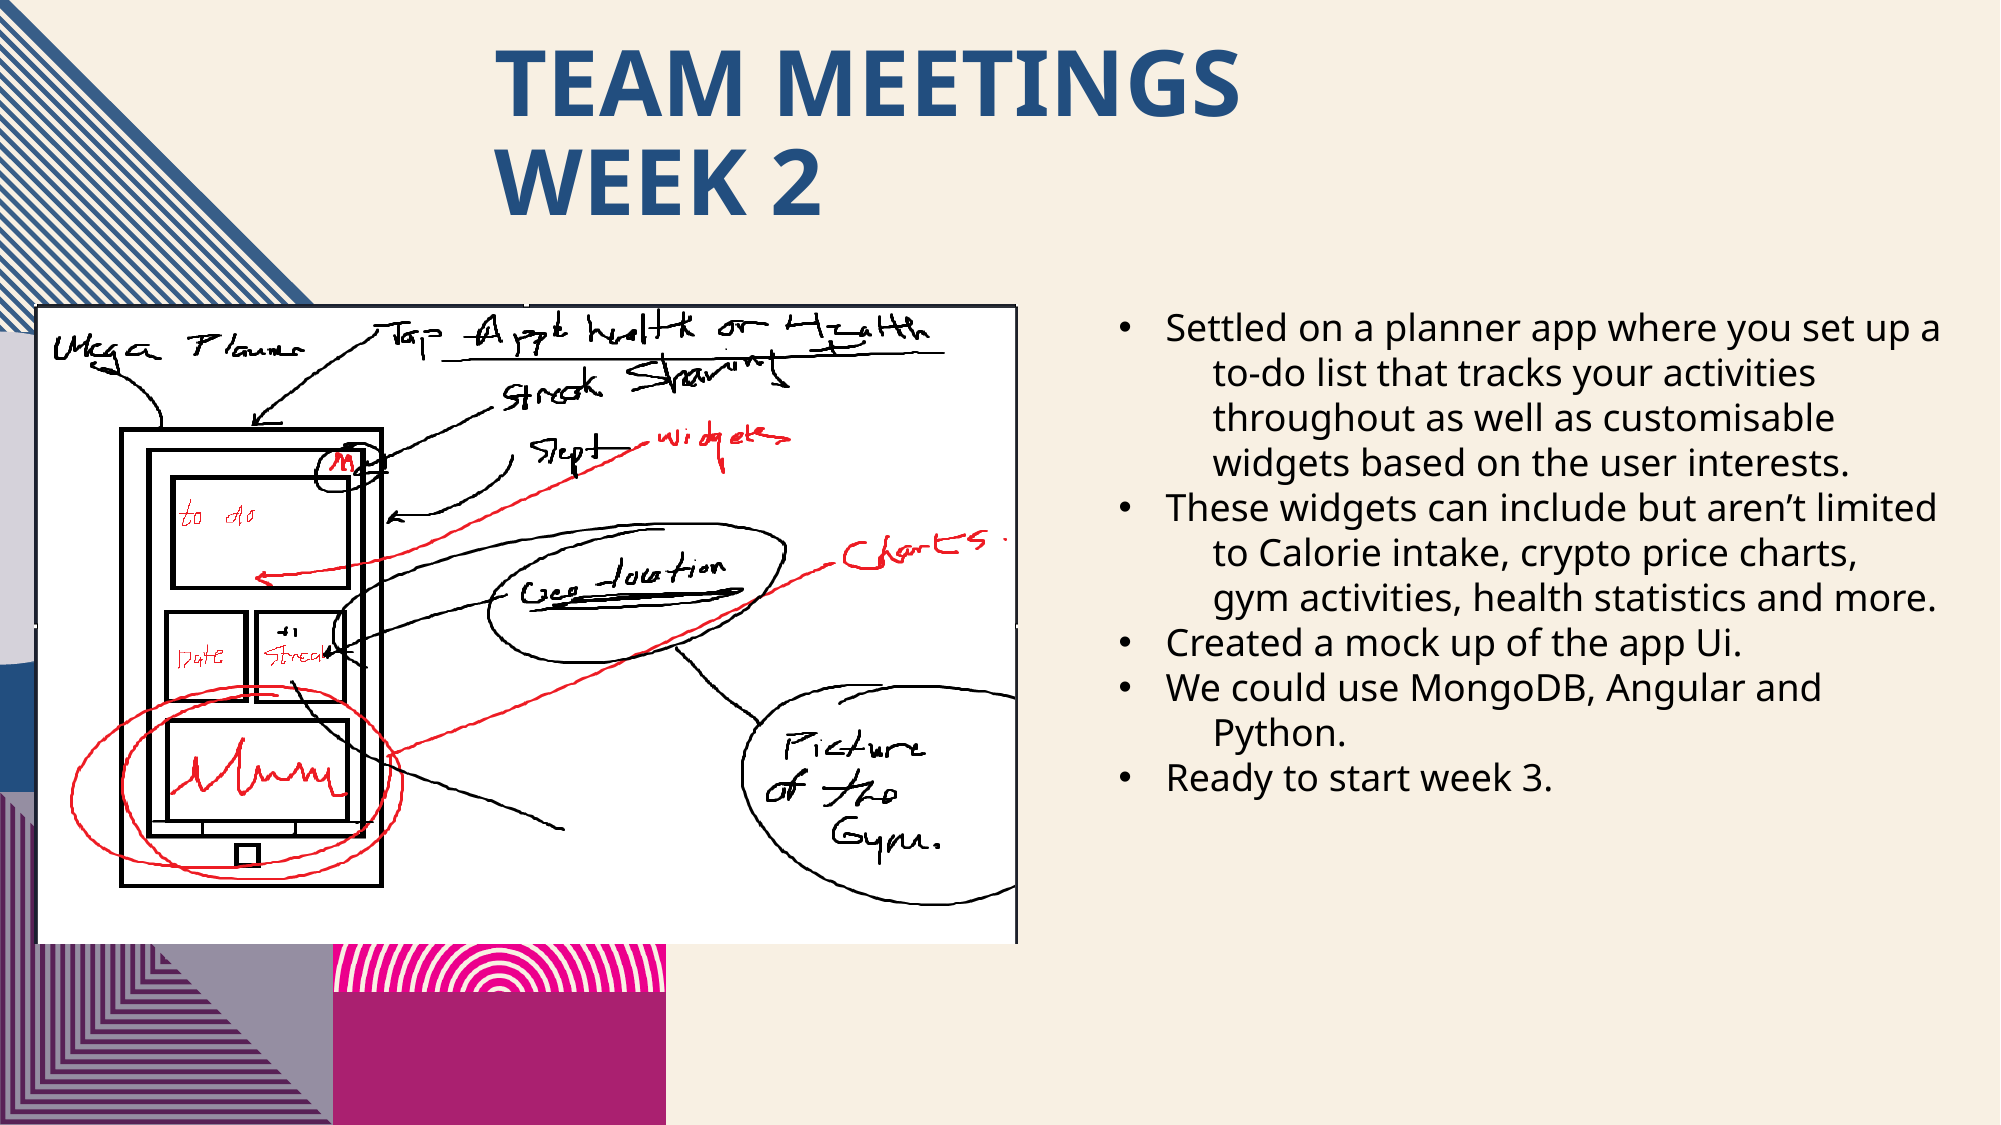

# Team meetings week 2
Settled on a planner app where you set up a to-do list that tracks your activities throughout as well as customisable widgets based on the user interests.
These widgets can include but aren’t limited to Calorie intake, crypto price charts, gym activities, health statistics and more.
Created a mock up of the app Ui.
We could use MongoDB, Angular and Python.
Ready to start week 3.